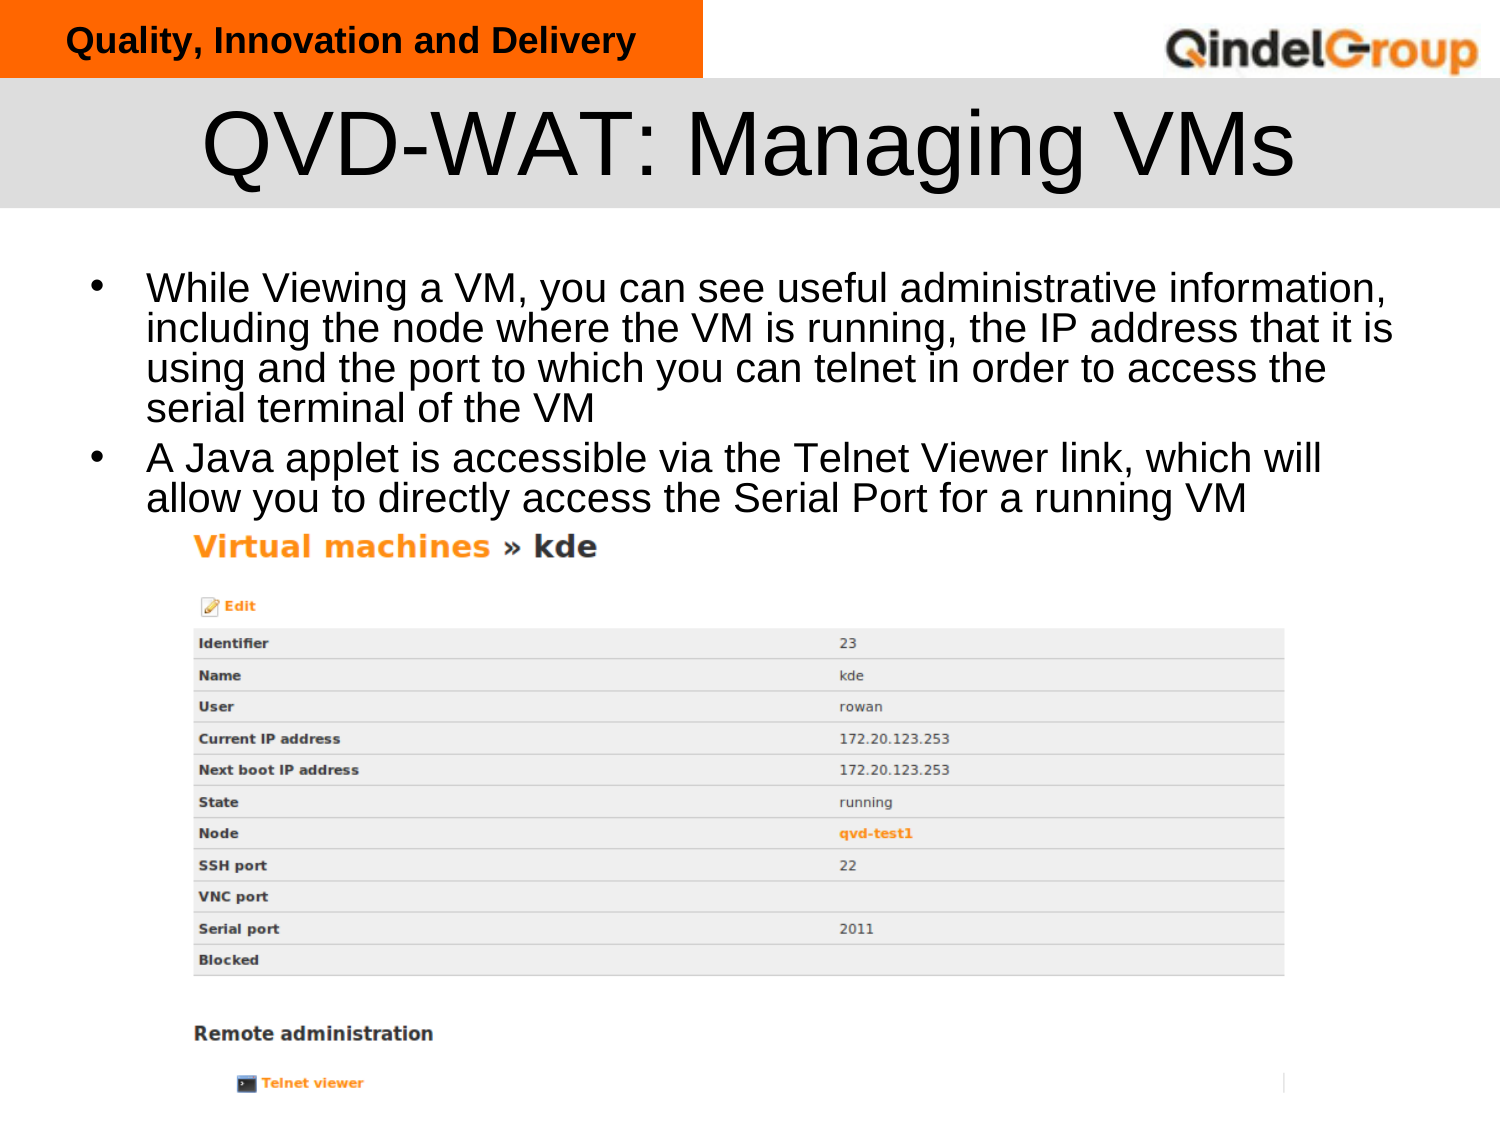

# QVD-WAT: Managing VMs
While Viewing a VM, you can see useful administrative information, including the node where the VM is running, the IP address that it is using and the port to which you can telnet in order to access the serial terminal of the VM
A Java applet is accessible via the Telnet Viewer link, which will allow you to directly access the Serial Port for a running VM